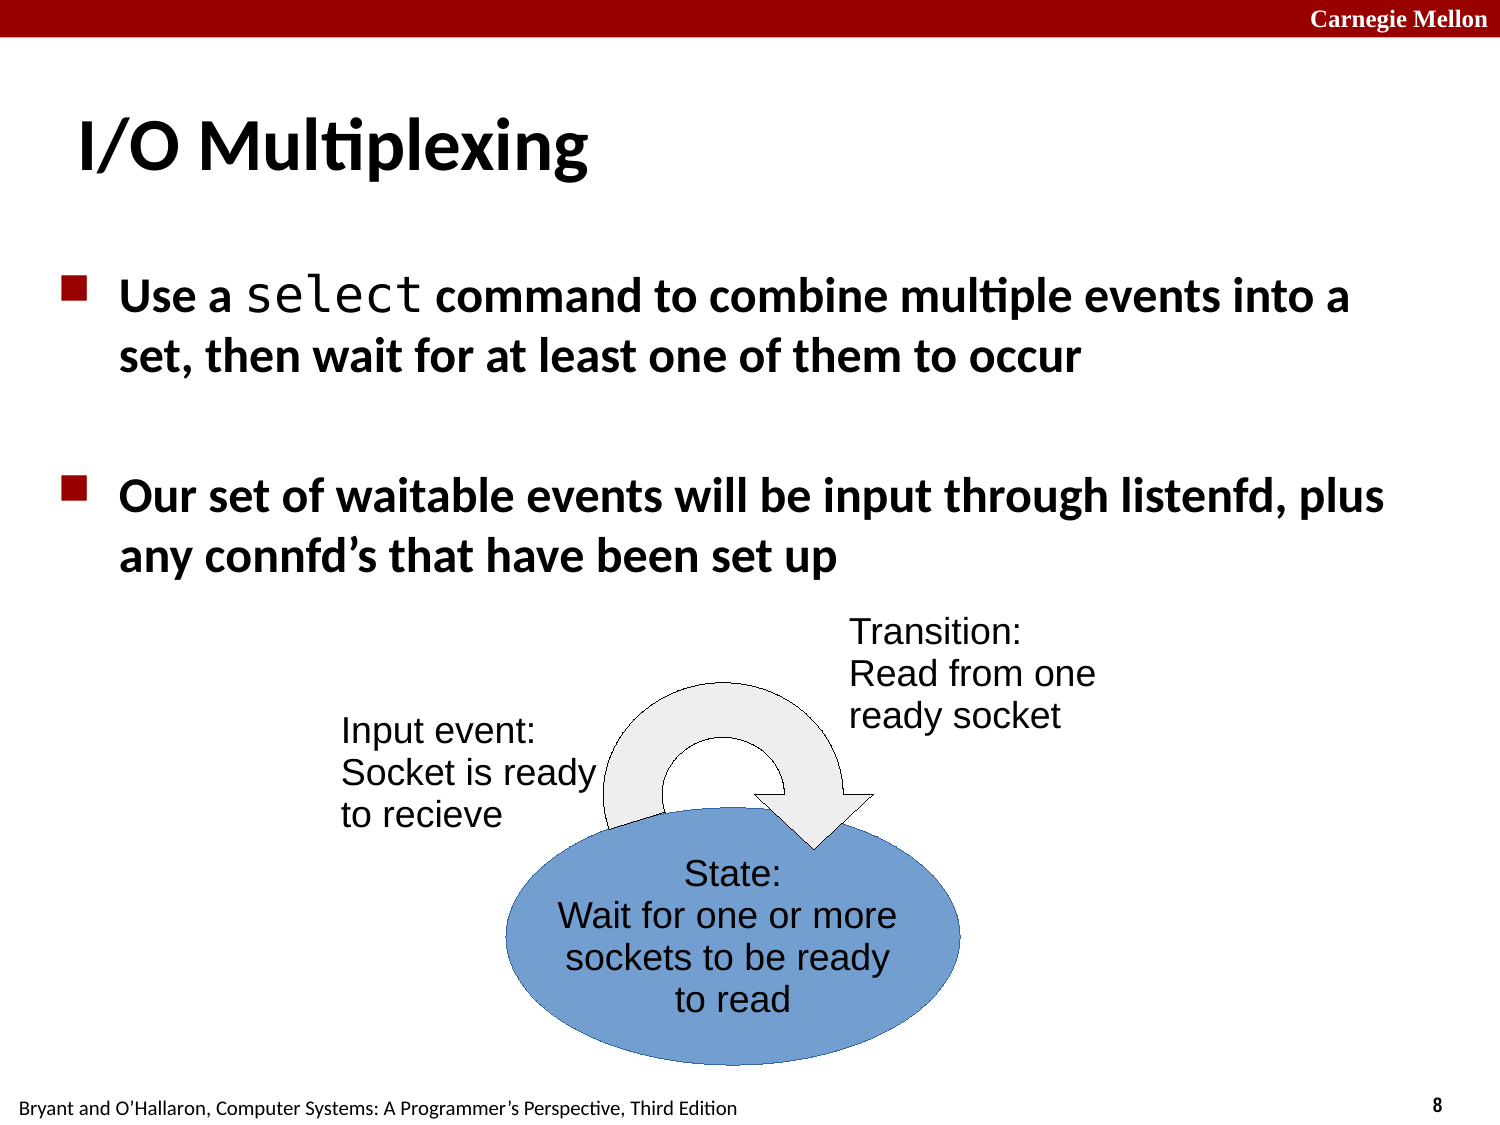

# I/O Multiplexing
Use a select command to combine multiple events into a set, then wait for at least one of them to occur
Our set of waitable events will be input through listenfd, plus any connfd’s that have been set up
Transition:
Read from one
ready socket
Input event: Socket is ready to recieve
State:
Wait for one or more
sockets to be ready
to read